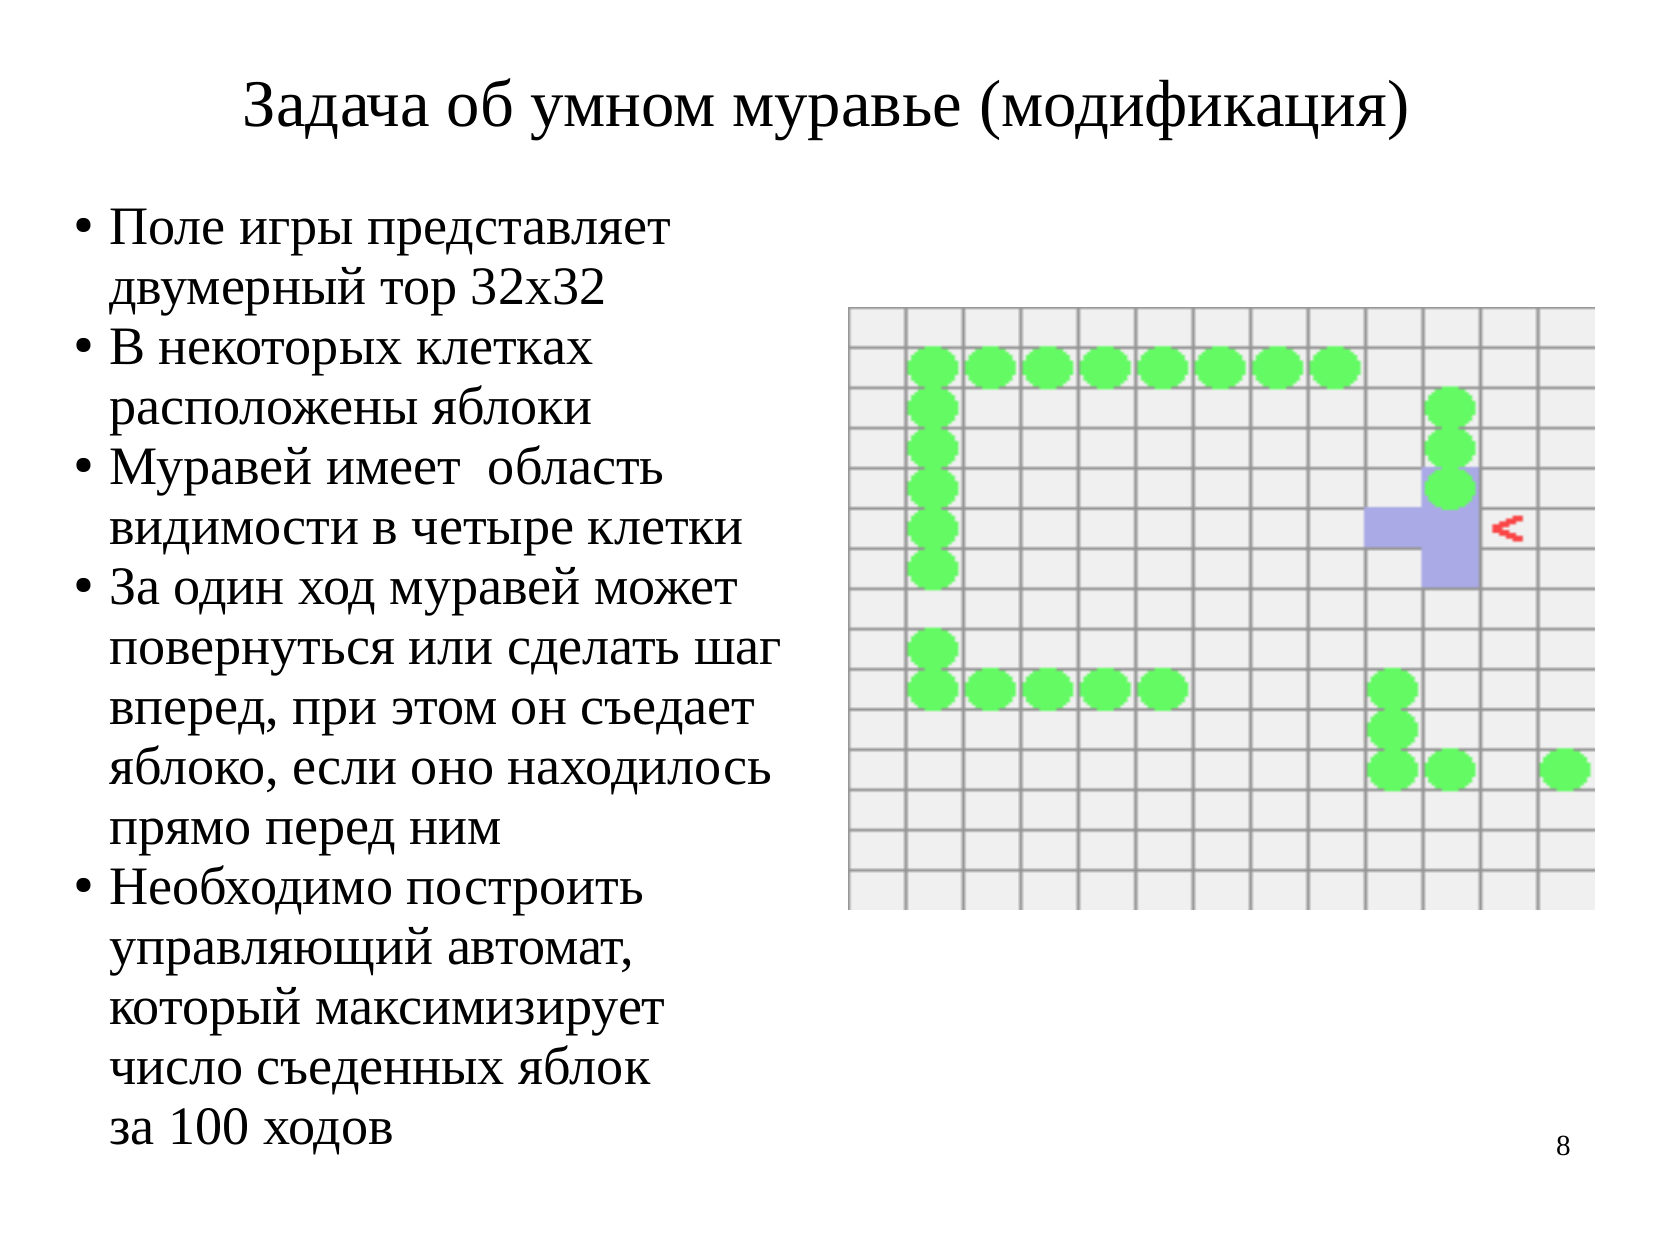

Задача об умном муравье (модификация)
Поле игры представляет
двумерный тор 32х32
В некоторых клетках
расположены яблоки
Муравей имеет область
видимости в четыре клетки
За один ход муравей может
повернуться или сделать шаг
вперед, при этом он съедает
яблоко, если оно находилось
прямо перед ним
Необходимо построить
управляющий автомат,
который максимизирует
число съеденных яблок
за 100 ходов
8